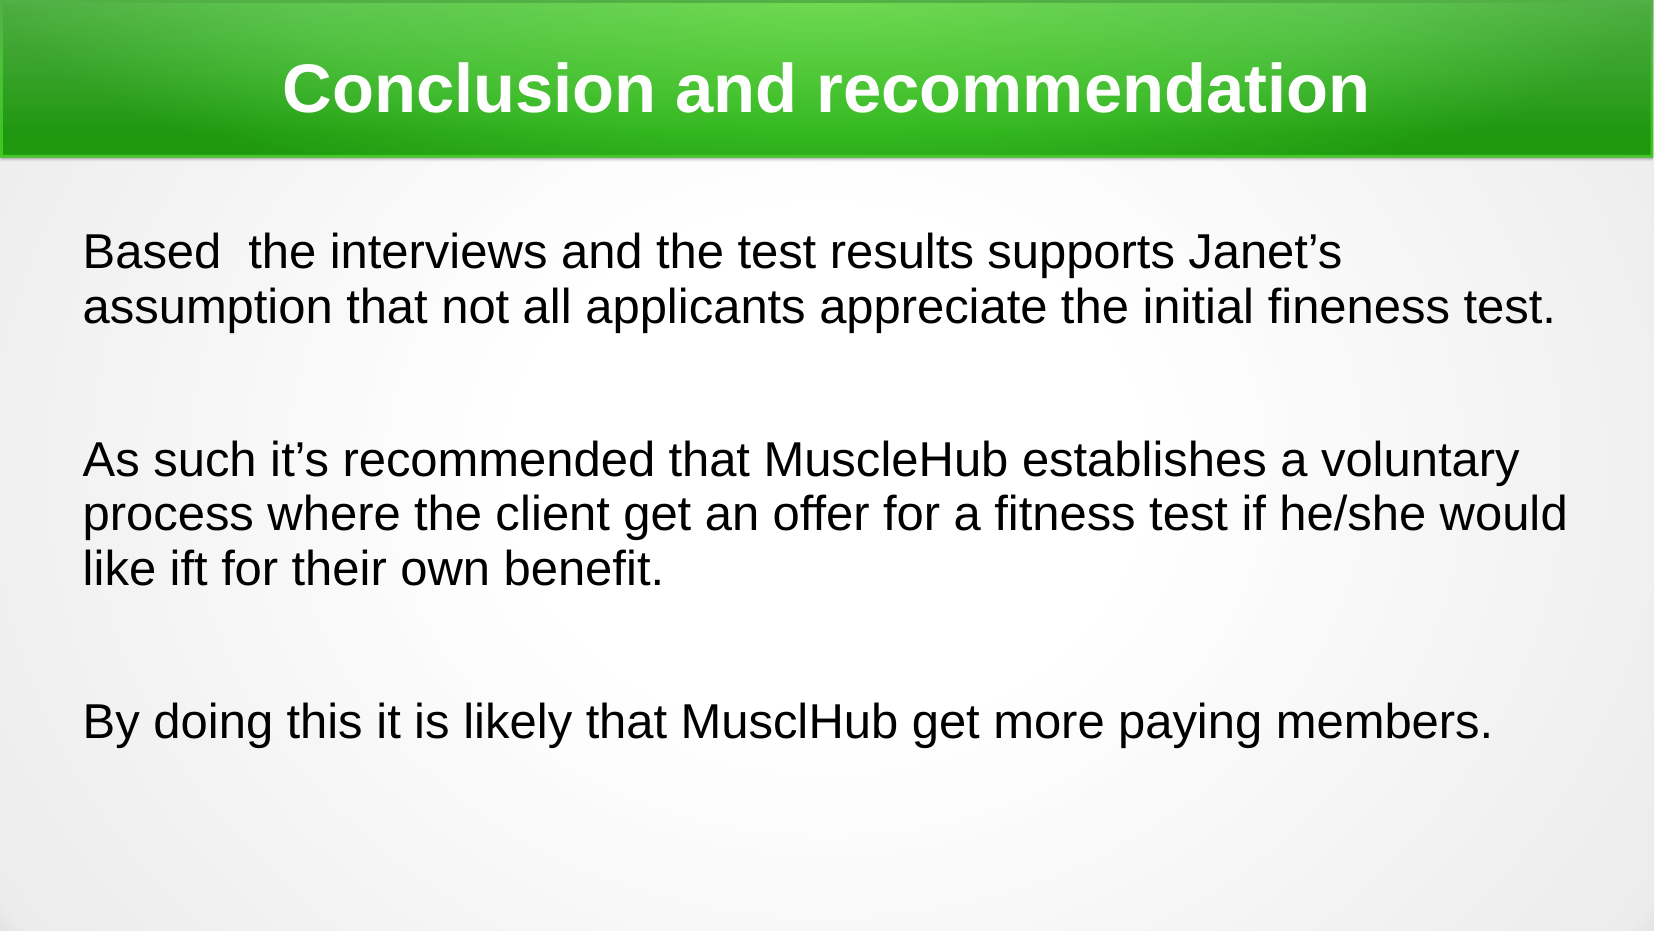

# Conclusion and recommendation
Based the interviews and the test results supports Janet’s assumption that not all applicants appreciate the initial fineness test.
As such it’s recommended that MuscleHub establishes a voluntary process where the client get an offer for a fitness test if he/she would like ift for their own benefit.
By doing this it is likely that MusclHub get more paying members.